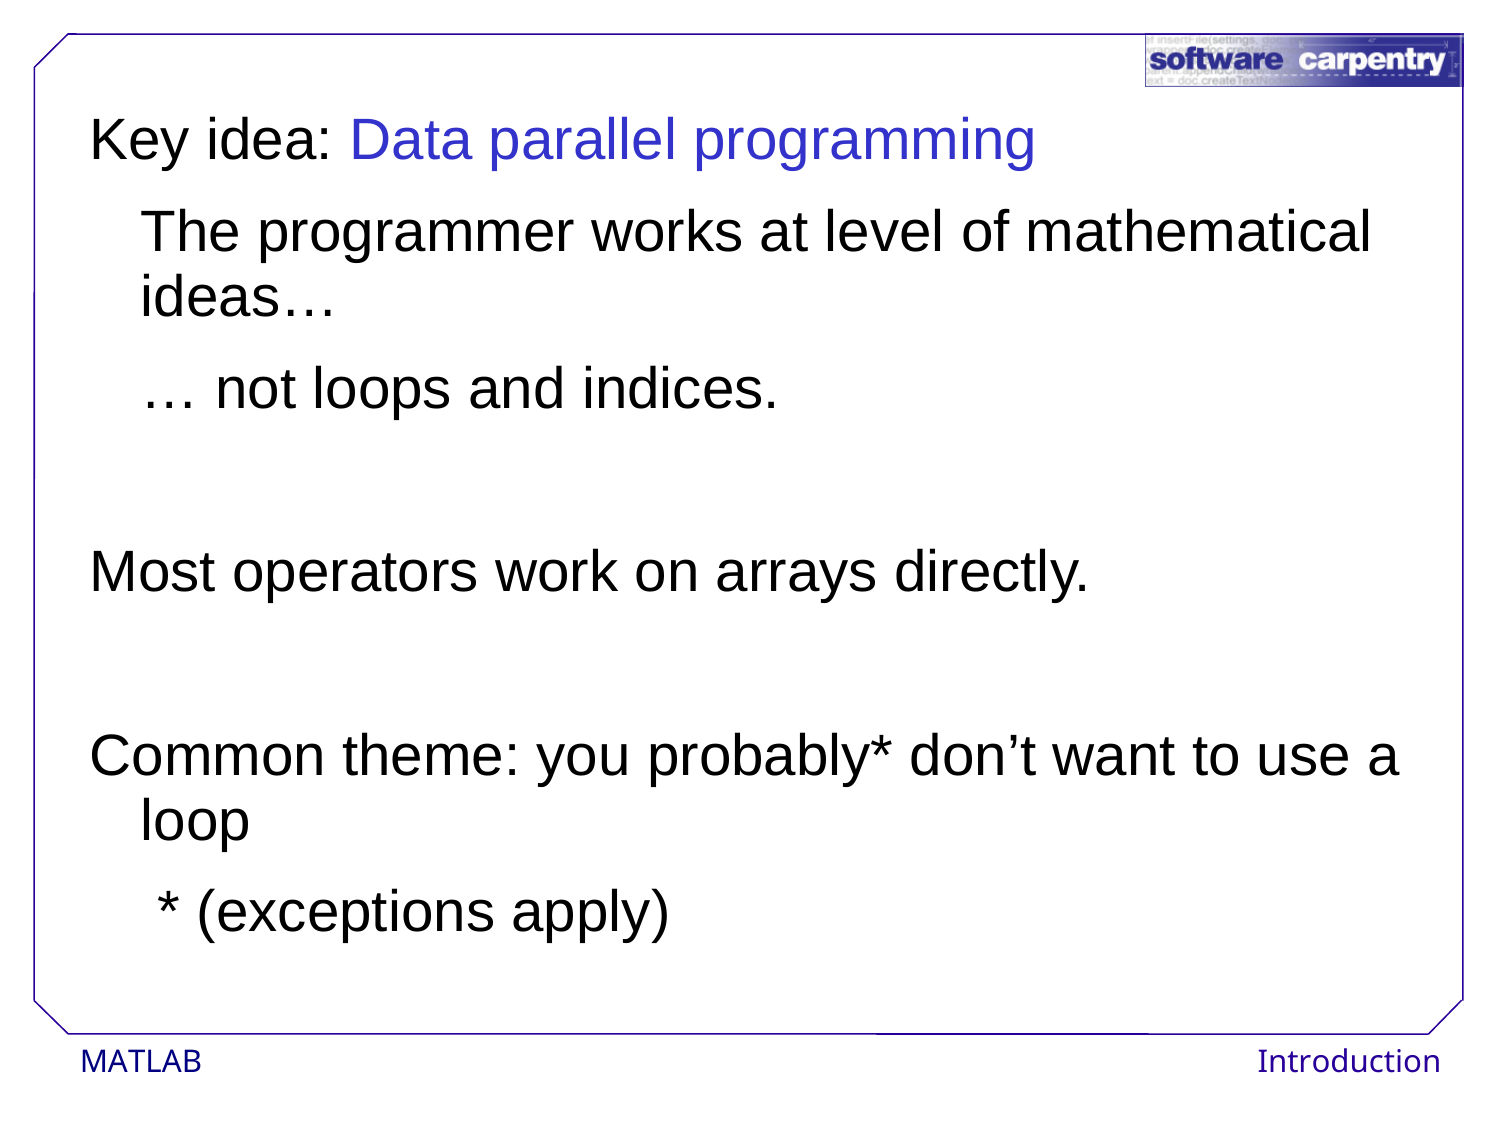

# Key idea: Data parallel programming
	The programmer works at level of mathematical ideas…
	… not loops and indices.
Most operators work on arrays directly.
Common theme: you probably* don’t want to use a loop
		* (exceptions apply)